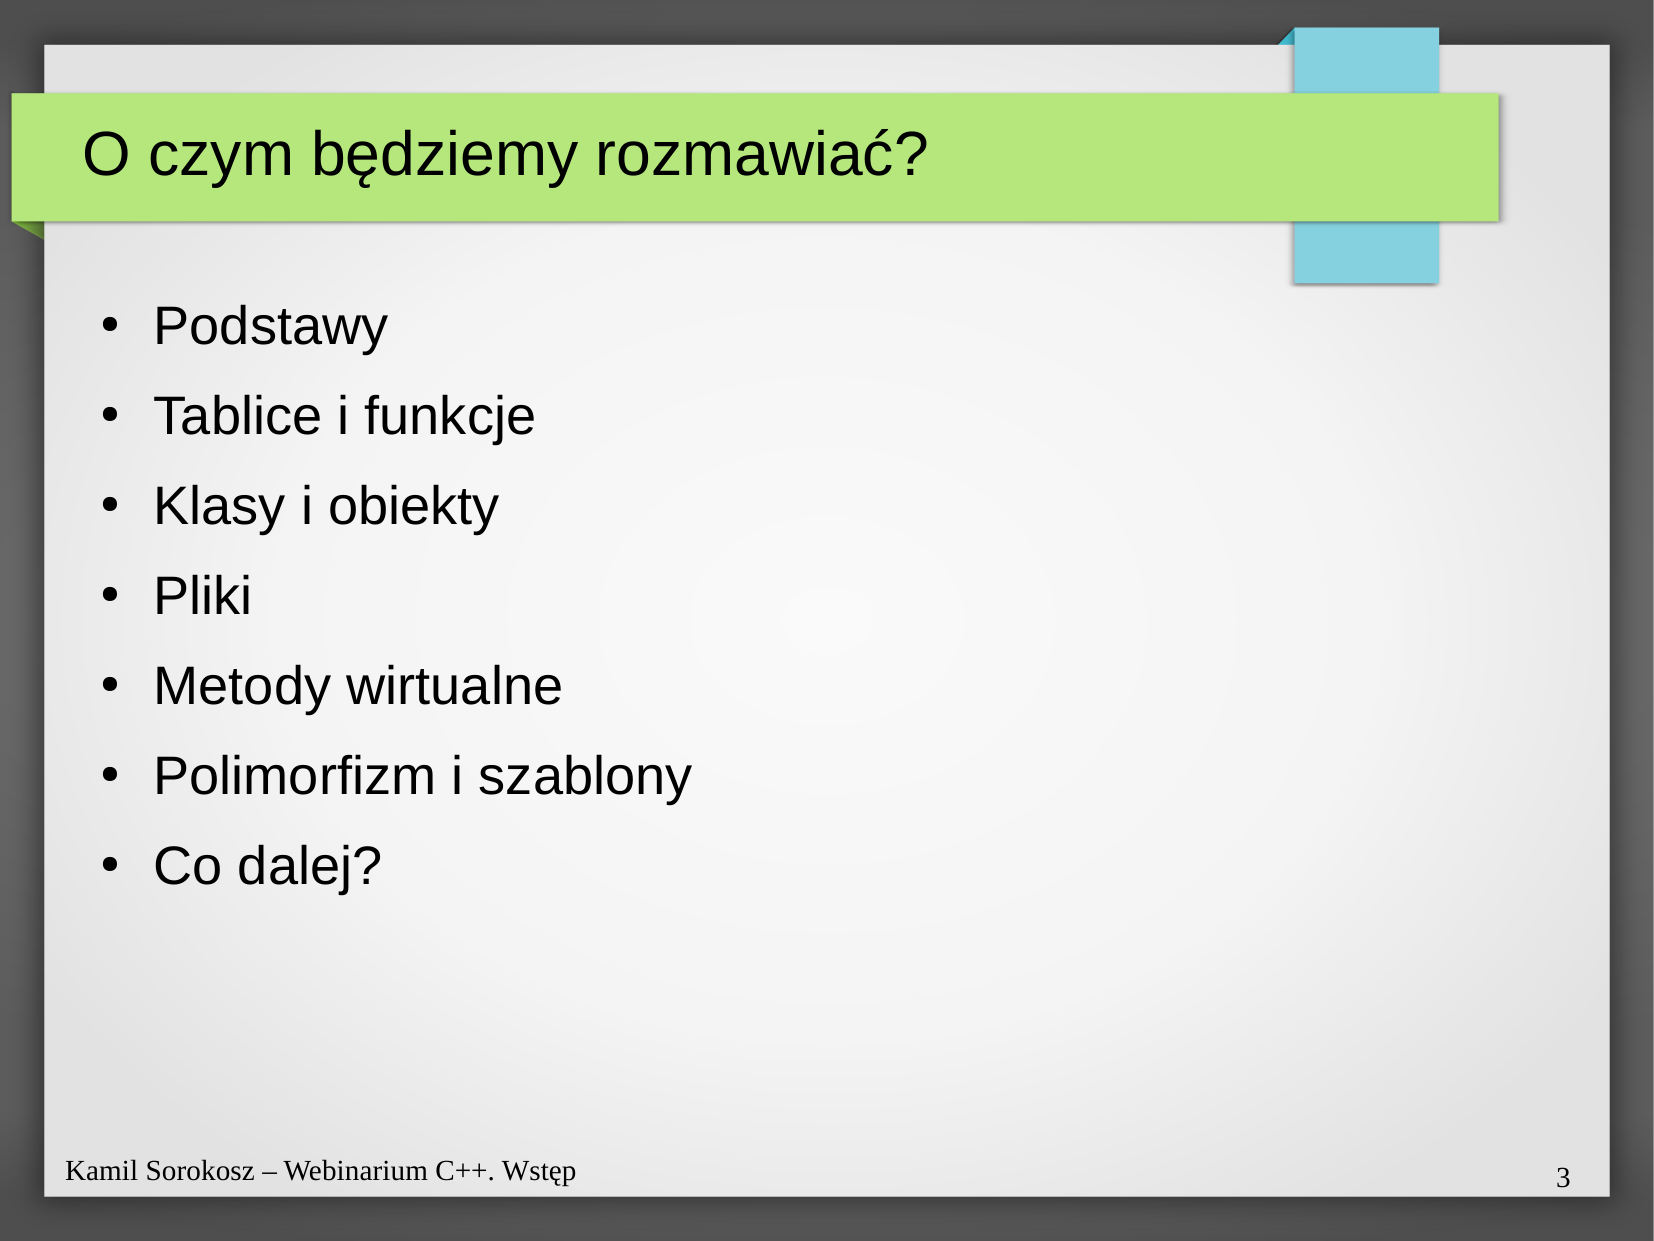

# O czym będziemy rozmawiać?
Podstawy
Tablice i funkcje
Klasy i obiekty
Pliki
Metody wirtualne
Polimorfizm i szablony
Co dalej?
3